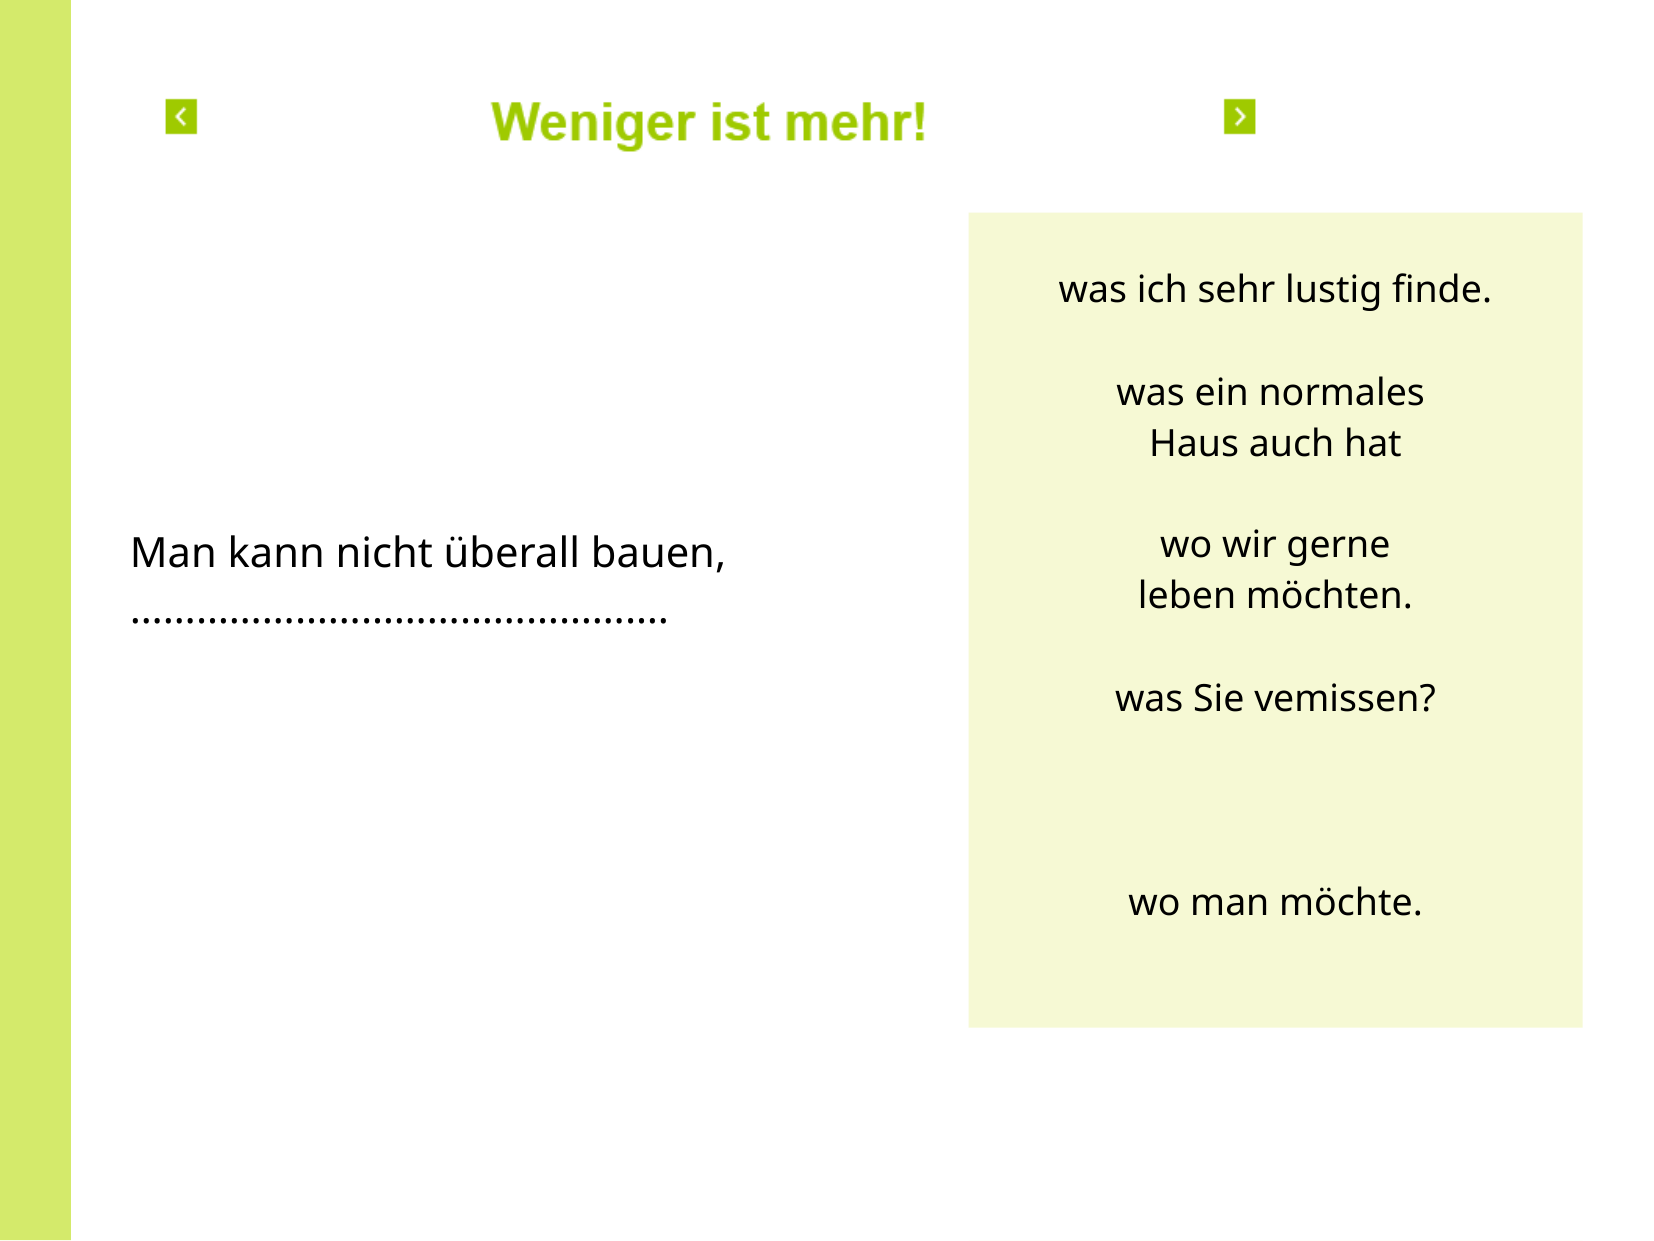

was ich sehr lustig finde.
was ein normales
Haus auch hat
wo wir gerne
leben möchten.
was Sie vemissen?
was man beachten muss.
wo man möchte.
# Man kann nicht überall bauen, ………………………………………….